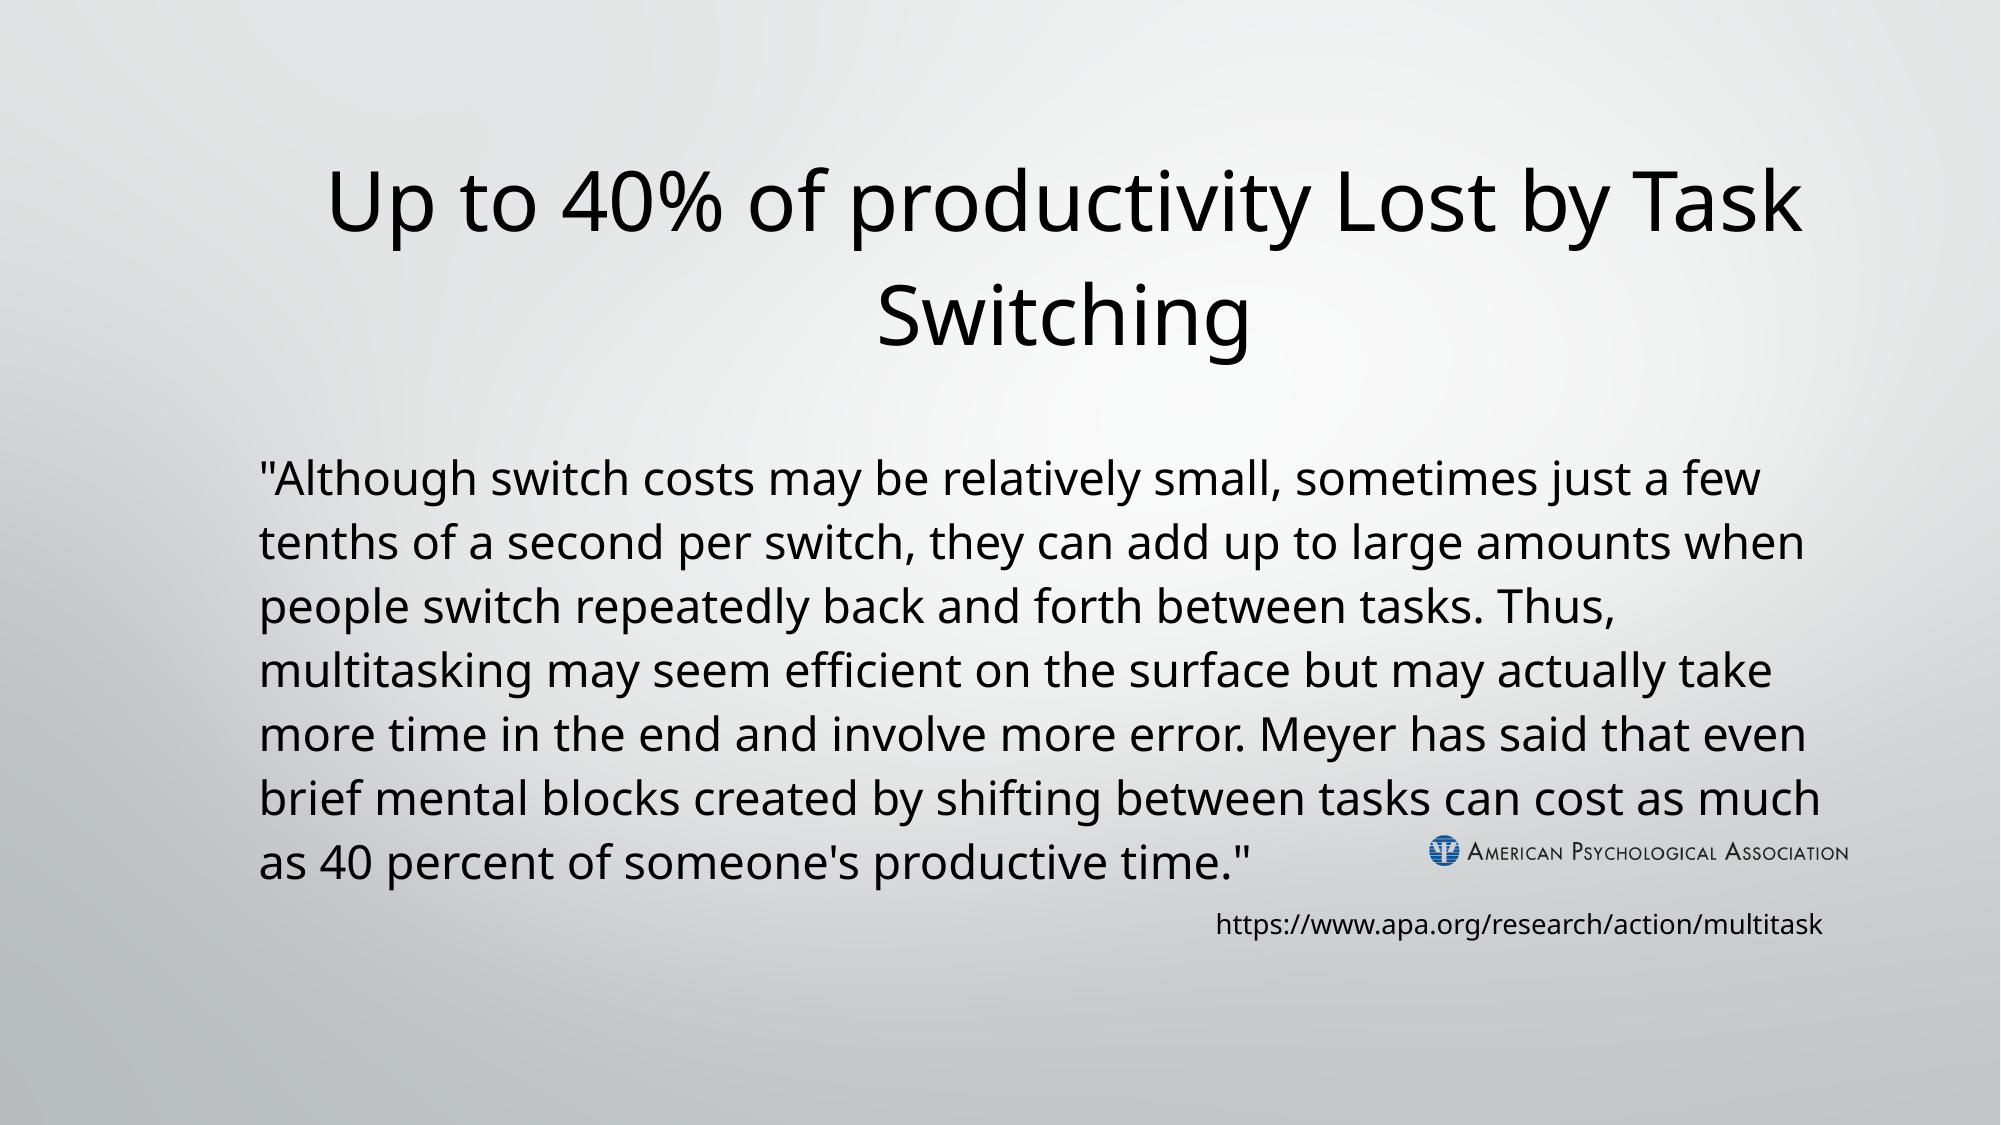

# Up to 40% of productivity Lost by Task Switching
"Although switch costs may be relatively small, sometimes just a few tenths of a second per switch, they can add up to large amounts when people switch repeatedly back and forth between tasks. Thus, multitasking may seem efficient on the surface but may actually take more time in the end and involve more error. Meyer has said that even brief mental blocks created by shifting between tasks can cost as much as 40 percent of someone's productive time."
https://www.apa.org/research/action/multitask